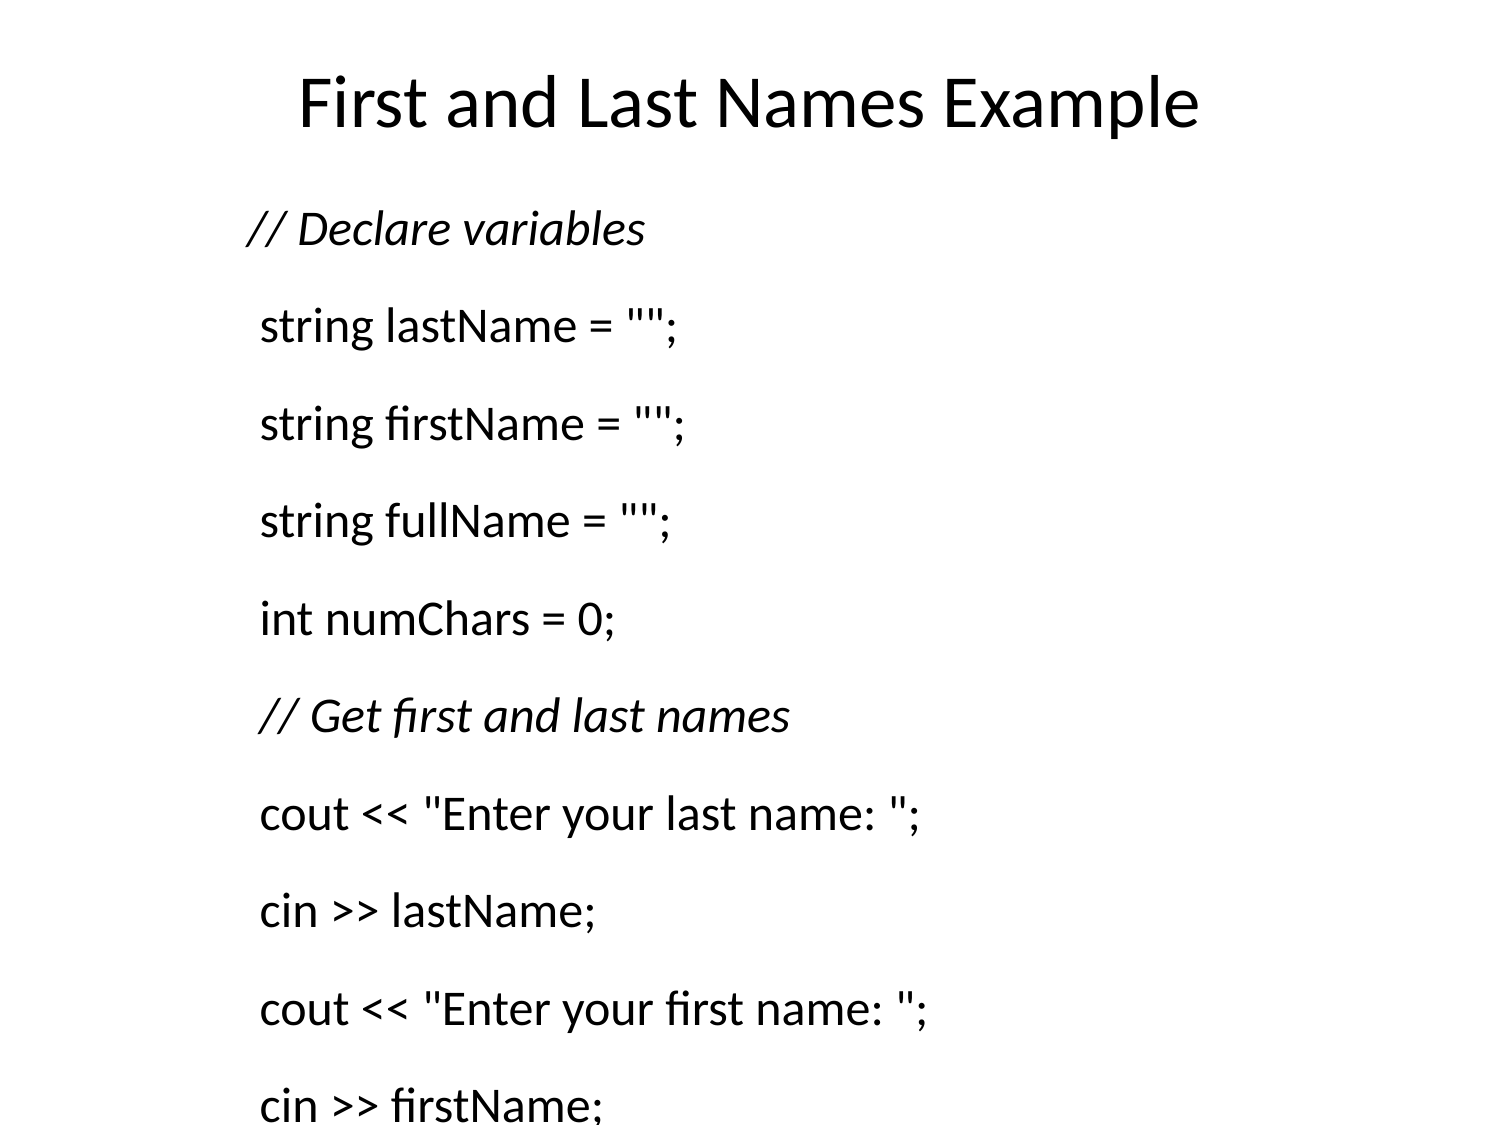

# First and Last Names Example
 // Declare variables
			string lastName = "";
 			string firstName = "";
 			string fullName = "";
 			int numChars = 0;
			// Get first and last names
			cout << "Enter your last name: ";
 			cin >> lastName;
 			cout << "Enter your first name: ";
 			cin >> firstName;